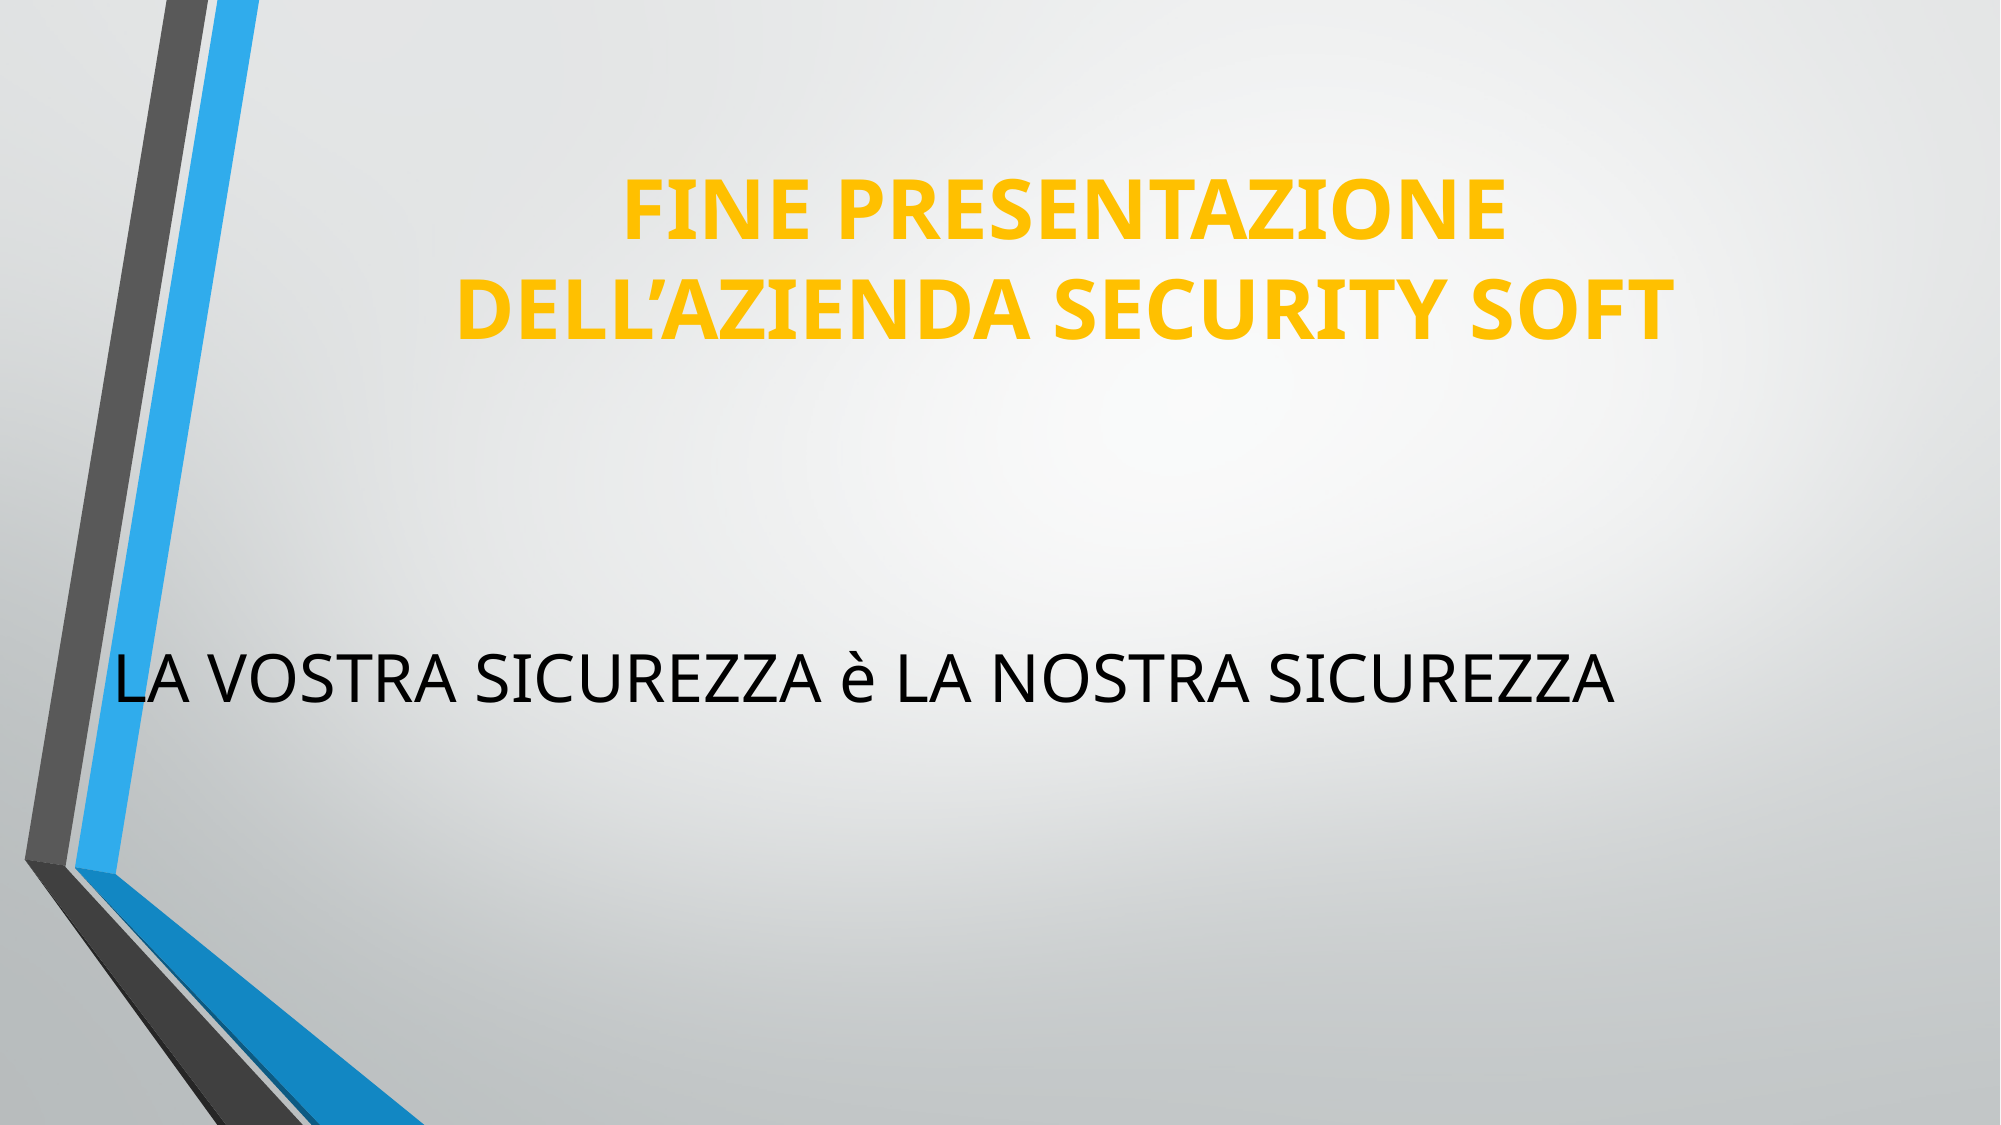

# FINE PRESENTAZIONE DELL’AZIENDA SECURITY SOFT
LA VOSTRA SICUREZZA è LA NOSTRA SICUREZZA